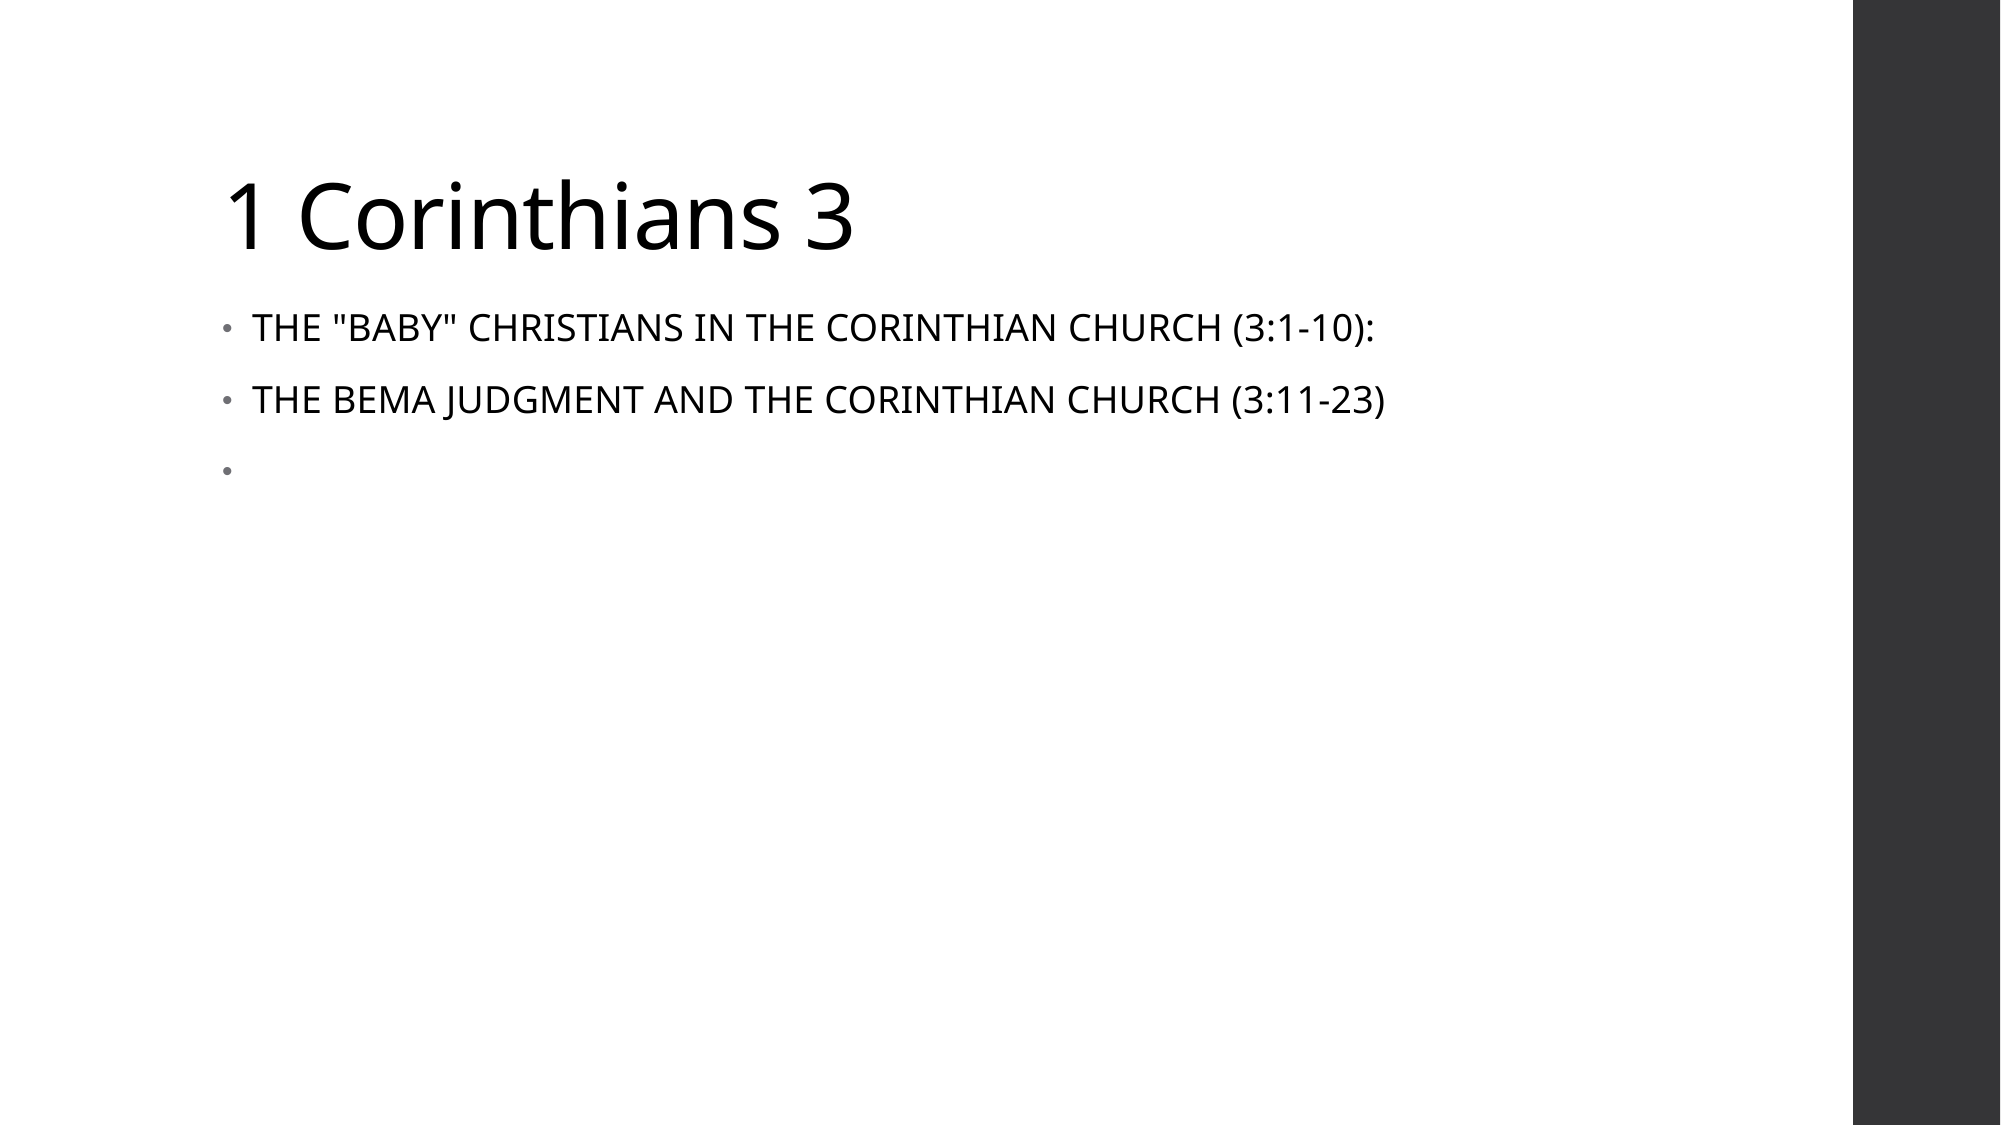

# 1 Corinthians 3
THE "BABY" CHRISTIANS IN THE CORINTHIAN CHURCH (3:1-10):
THE BEMA JUDGMENT AND THE CORINTHIAN CHURCH (3:11-23)